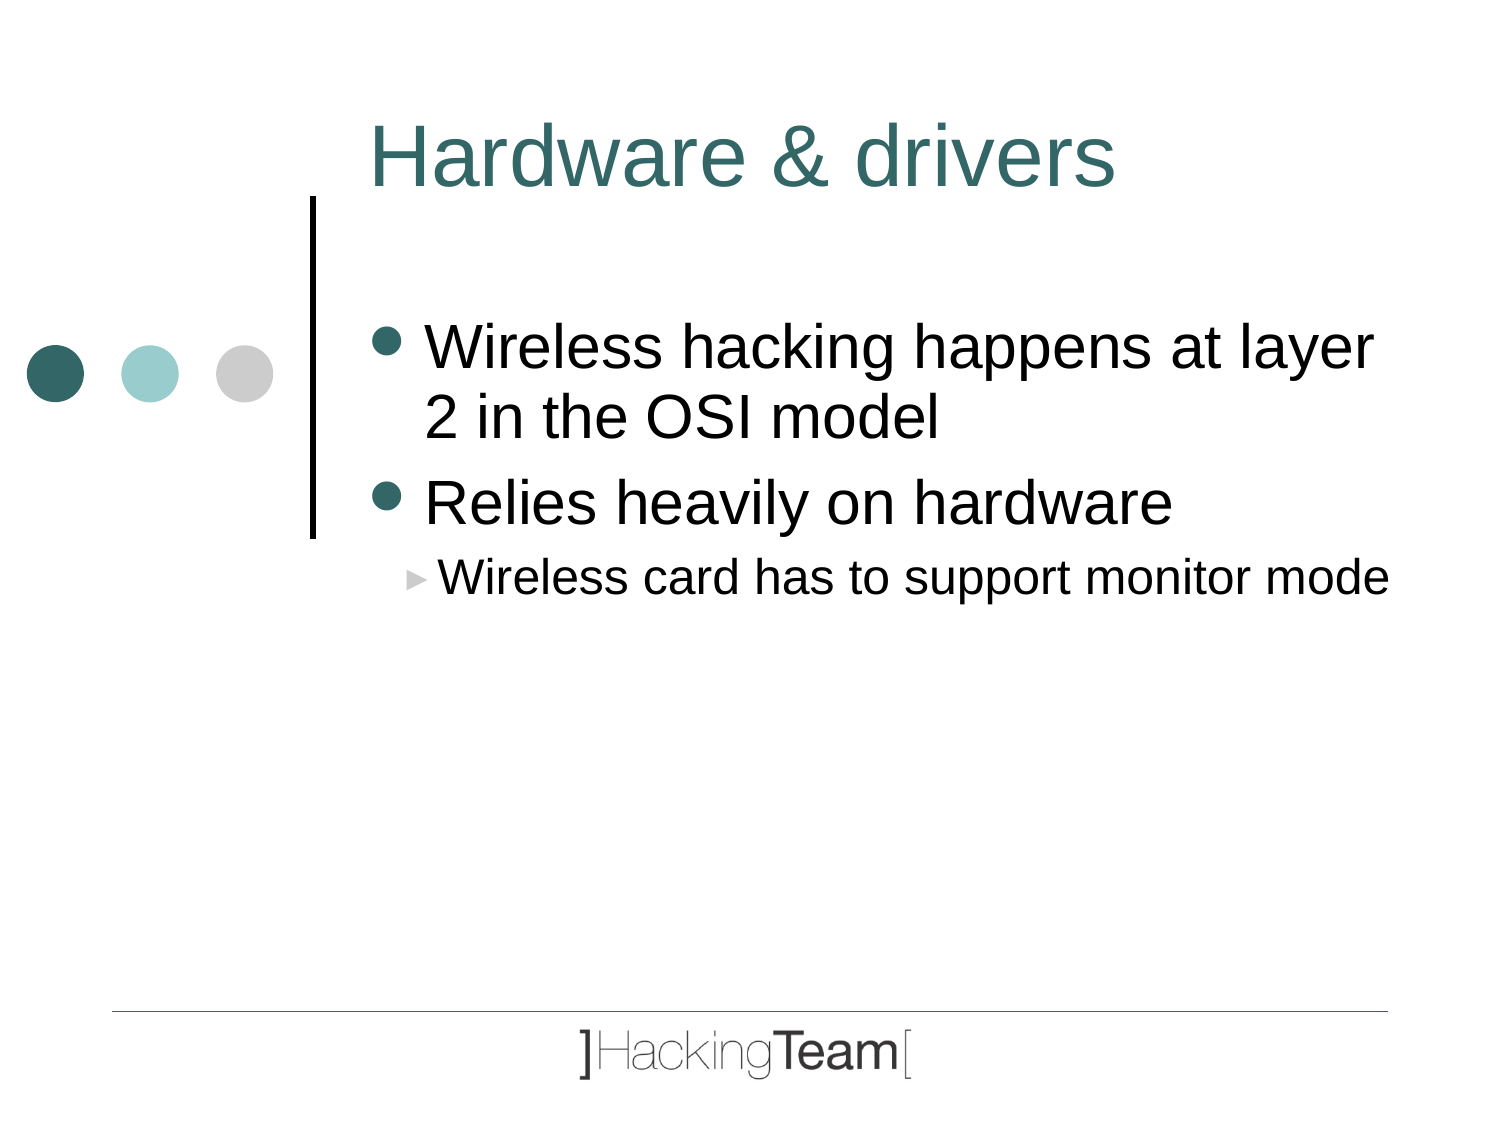

# Hardware & drivers
Wireless hacking happens at layer 2 in the OSI model
Relies heavily on hardware
Wireless card has to support monitor mode